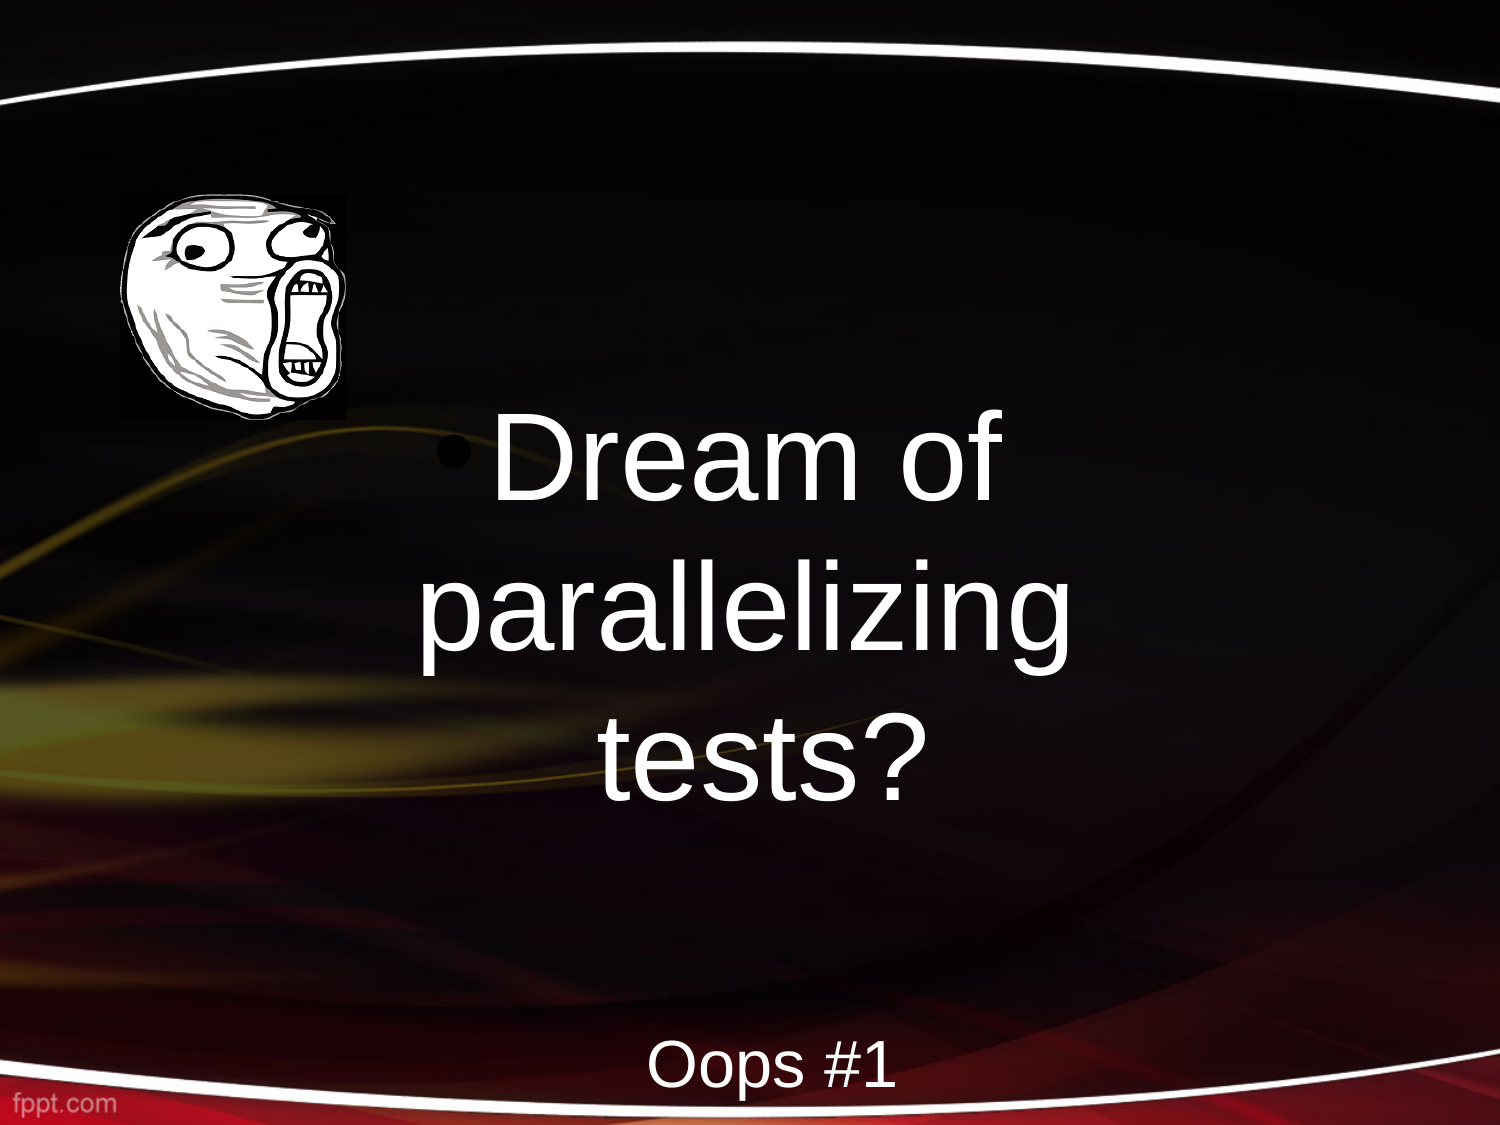

Dream of
parallelizing
tests?
# Oops #1